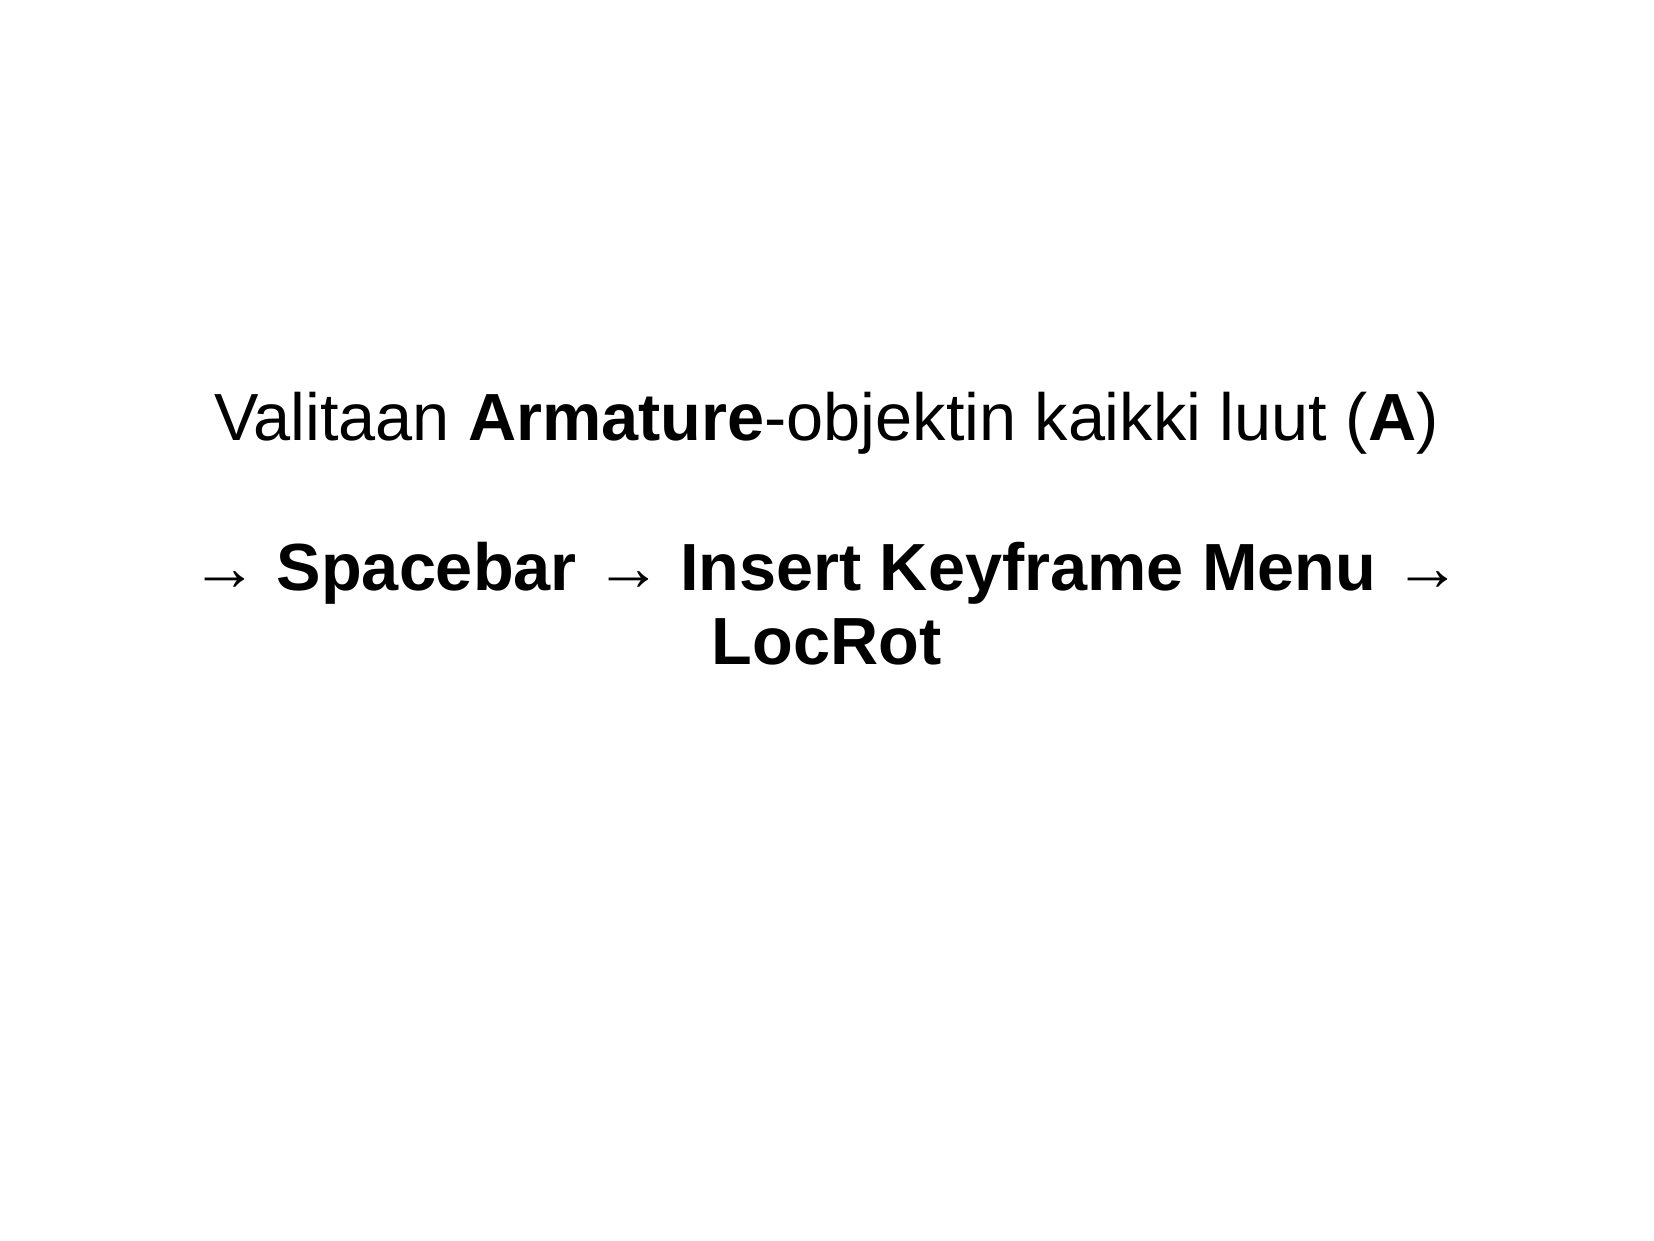

# Valitaan Armature-objektin kaikki luut (A)
→ Spacebar → Insert Keyframe Menu → LocRot